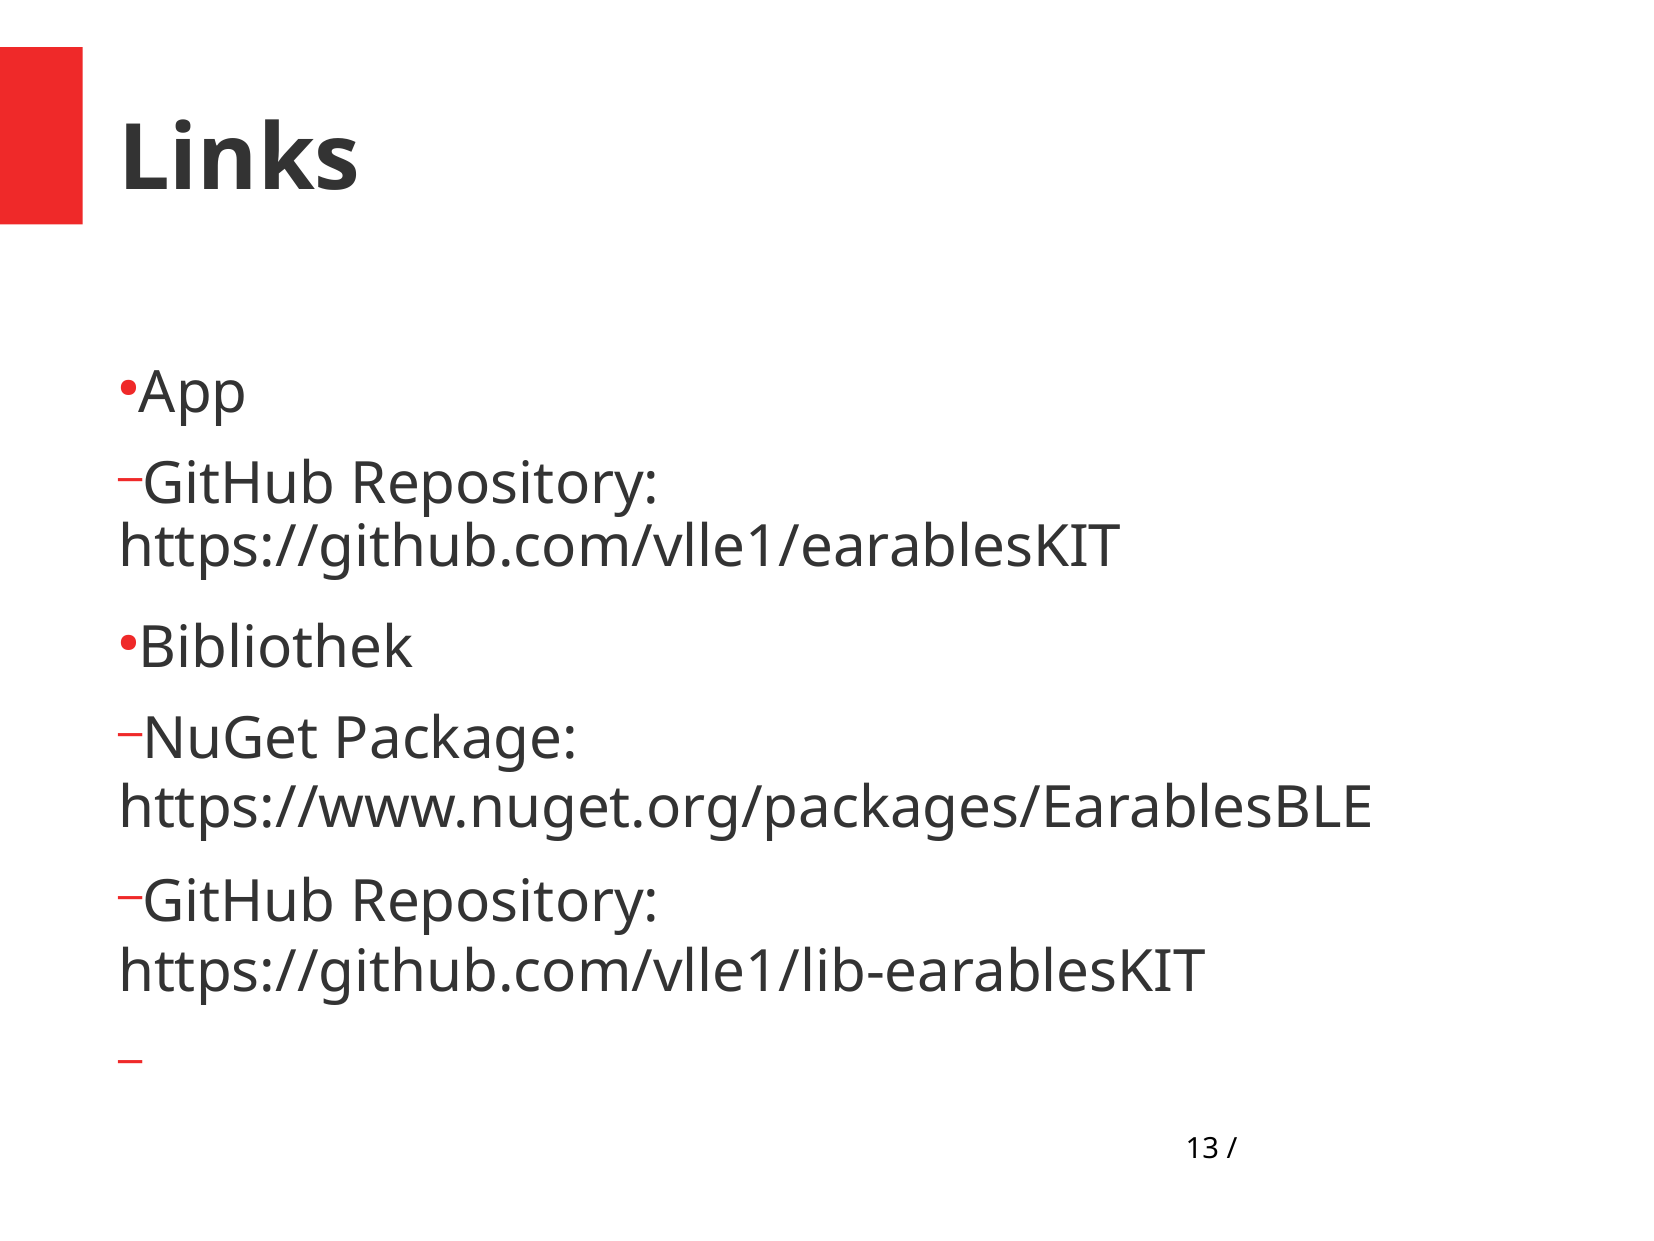

# Links
App
GitHub Repository: https://github.com/vlle1/earablesKIT
Bibliothek
NuGet Package: https://www.nuget.org/packages/EarablesBLE
GitHub Repository: https://github.com/vlle1/lib-earablesKIT